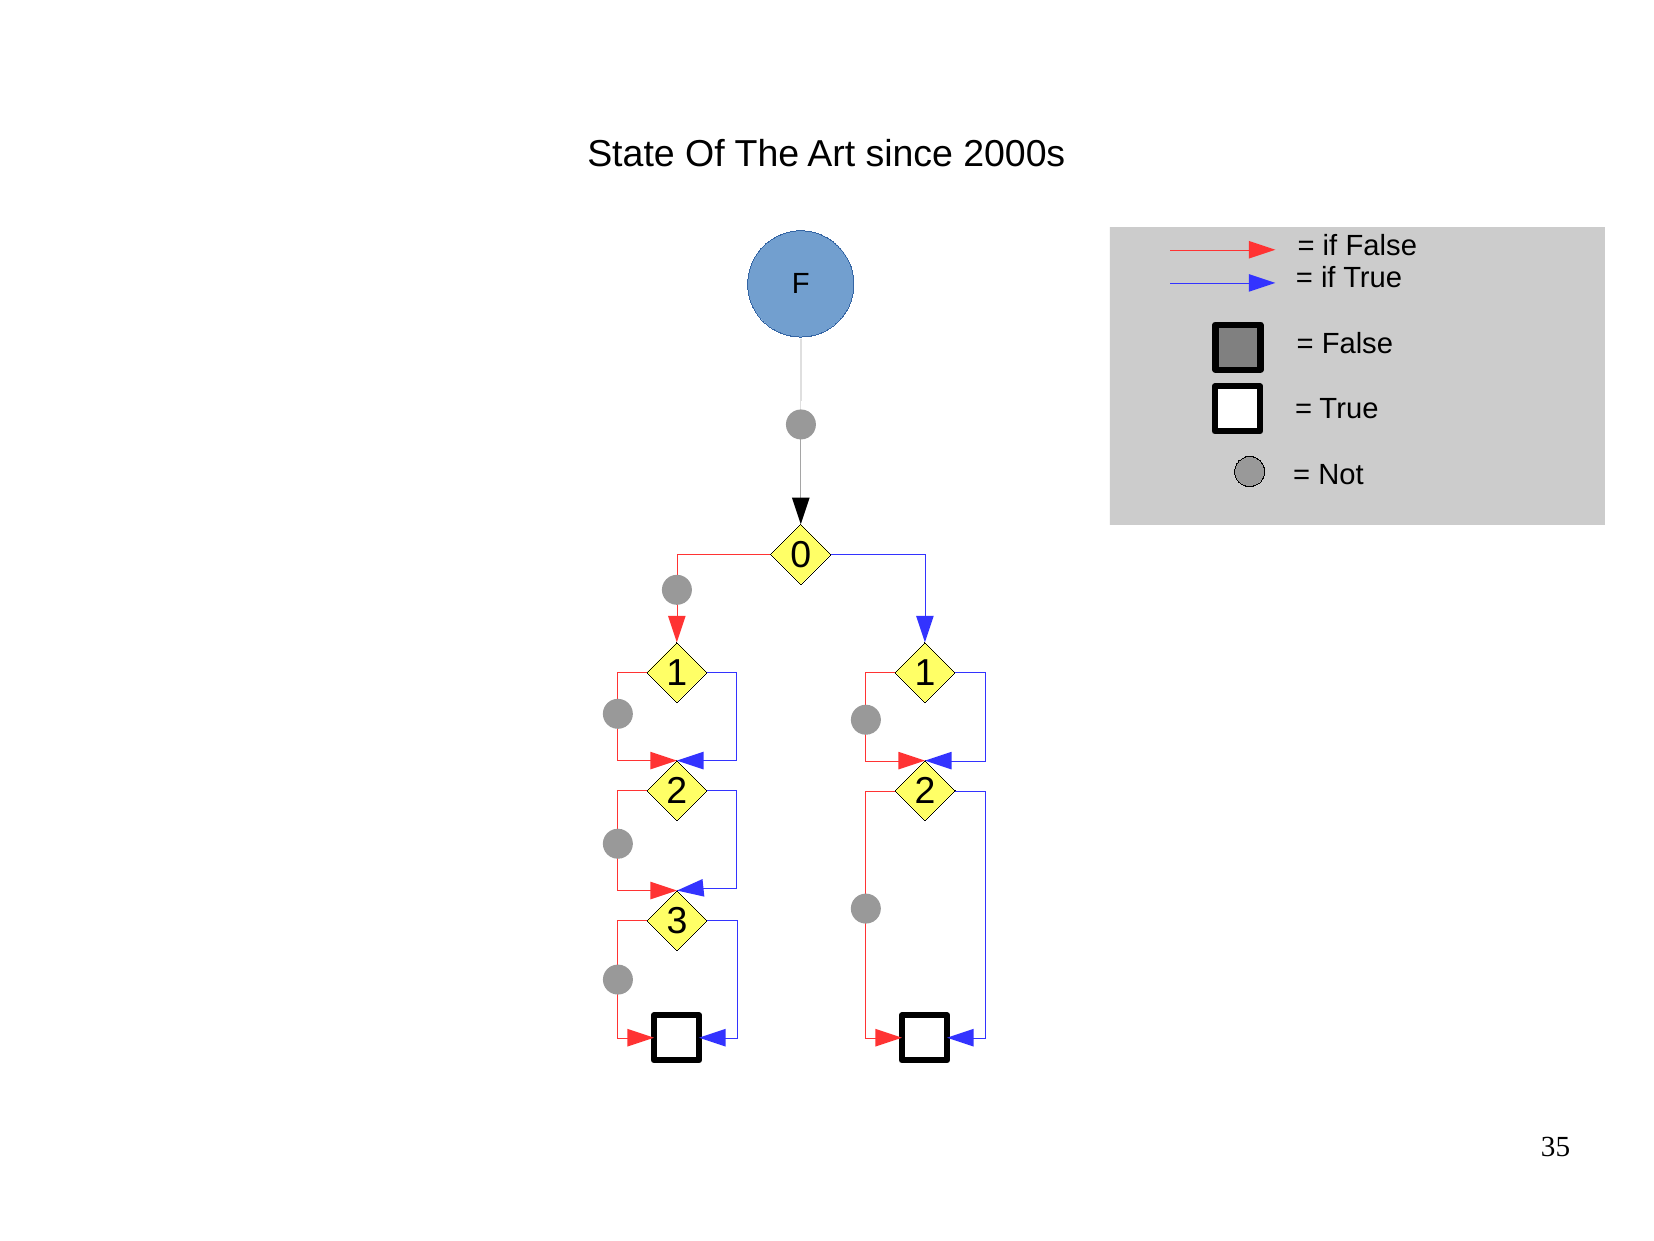

# State Of The Art since 2000s
= if False
= if True
= False
= True
= Not
F
0
1
1
2
2
3
35